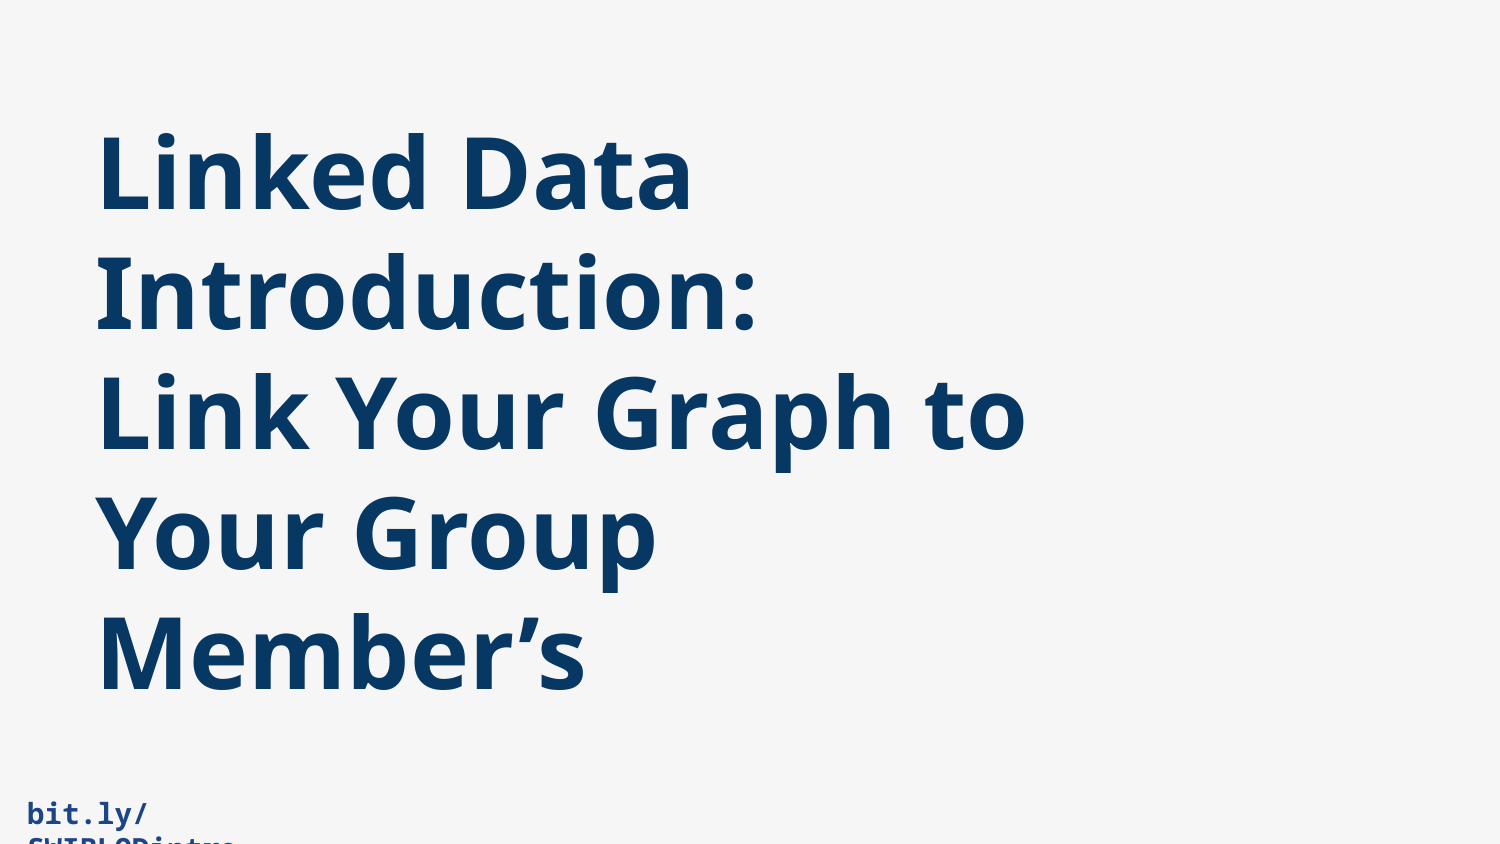

# Linked Data Introduction: Link Your Graph to Your Group Member’s